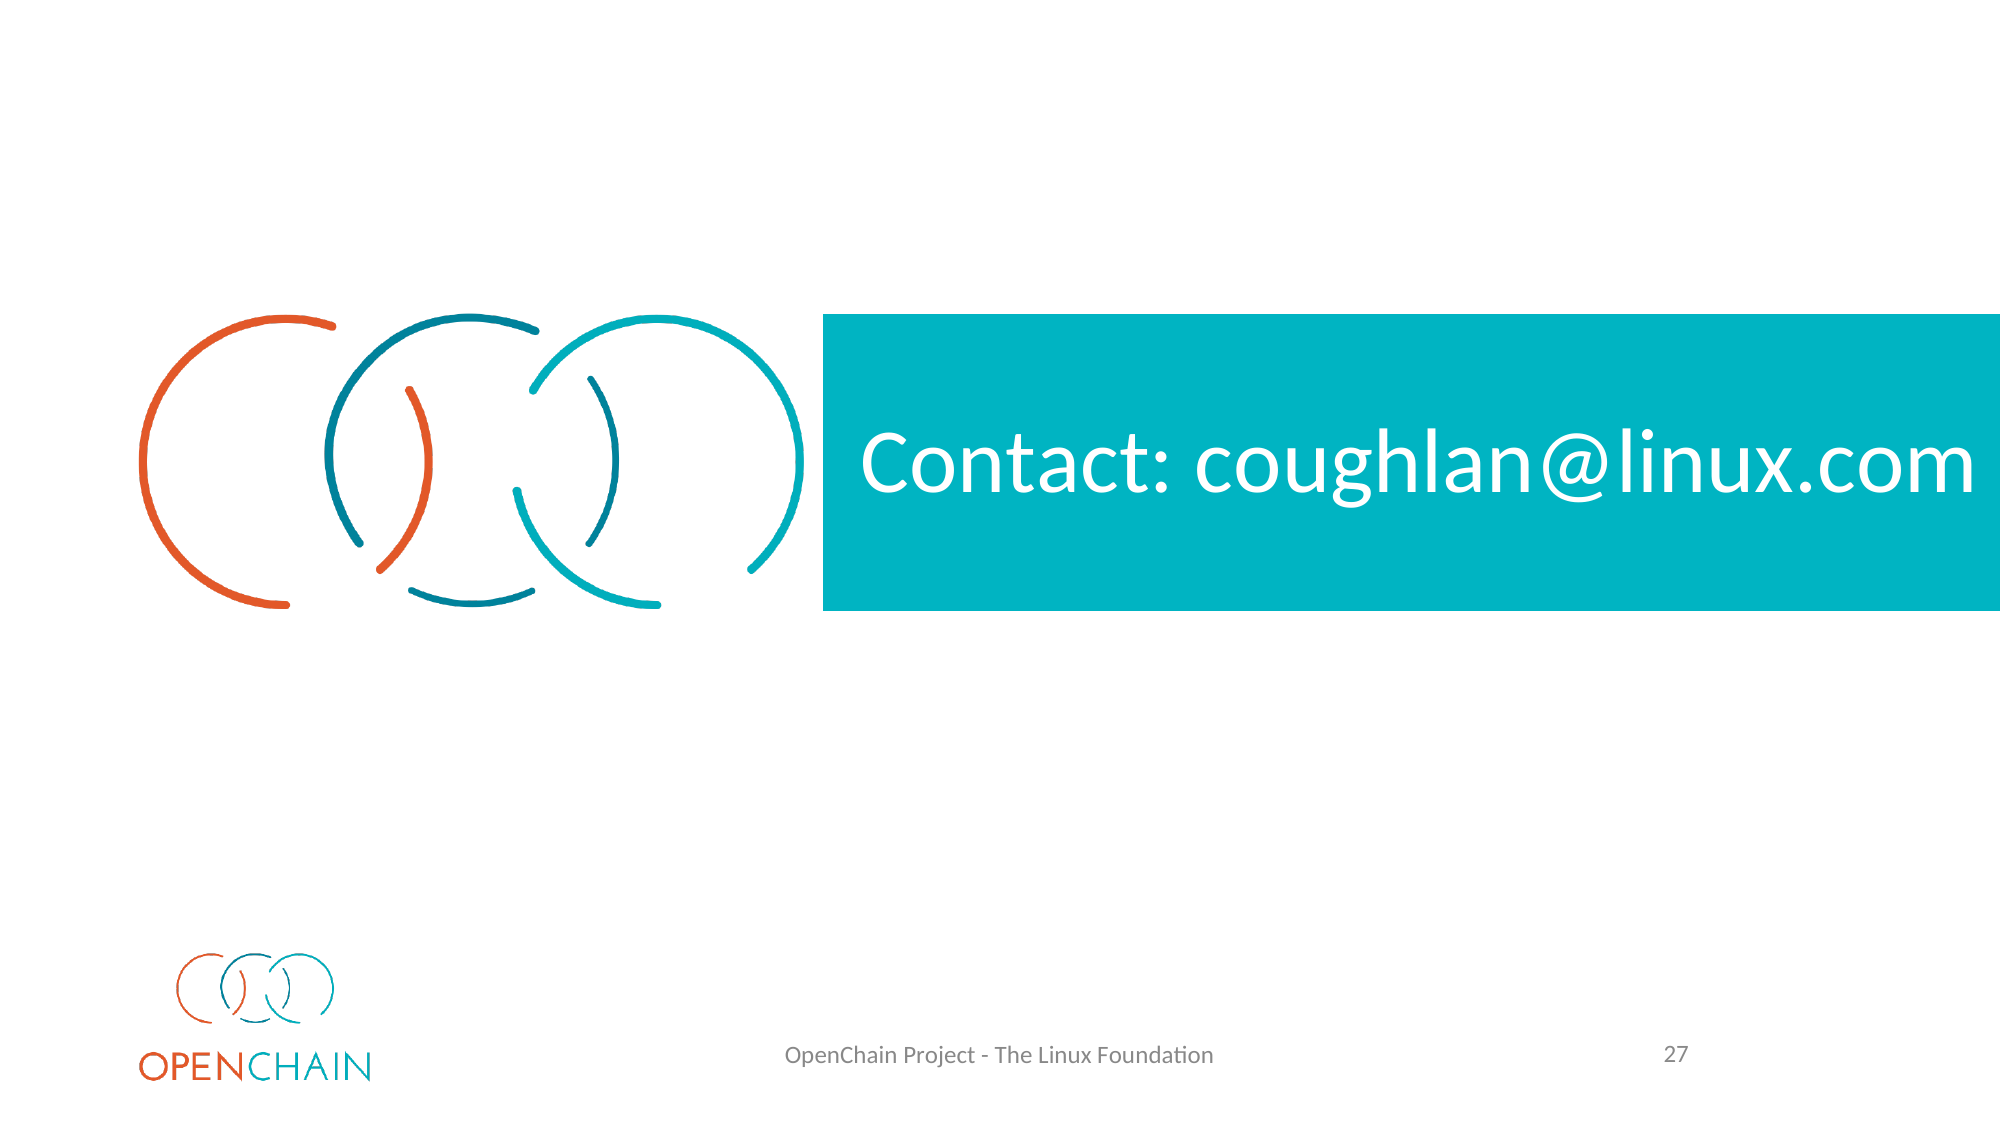

# Contact: coughlan@linux.com
OpenChain Project - The Linux Foundation